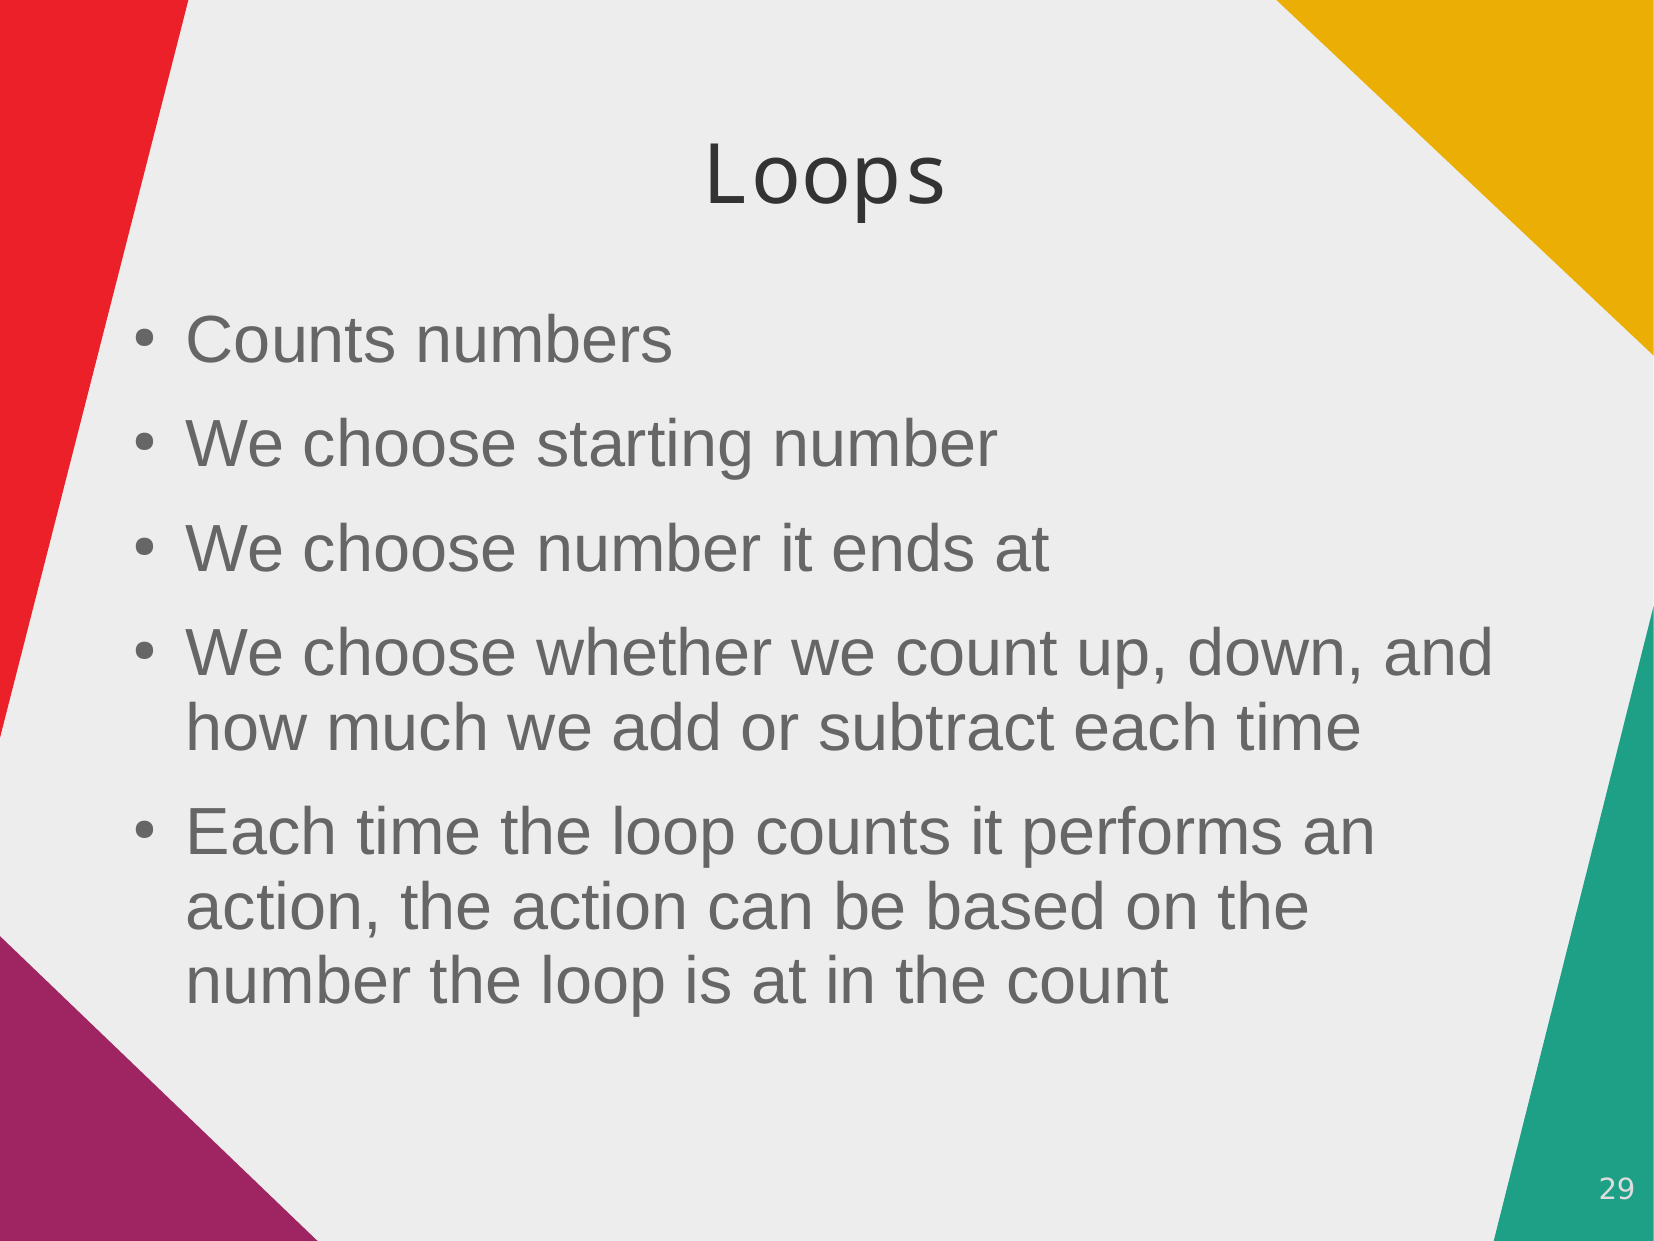

# Loops
Counts numbers
We choose starting number
We choose number it ends at
We choose whether we count up, down, and how much we add or subtract each time
Each time the loop counts it performs an action, the action can be based on the number the loop is at in the count
29